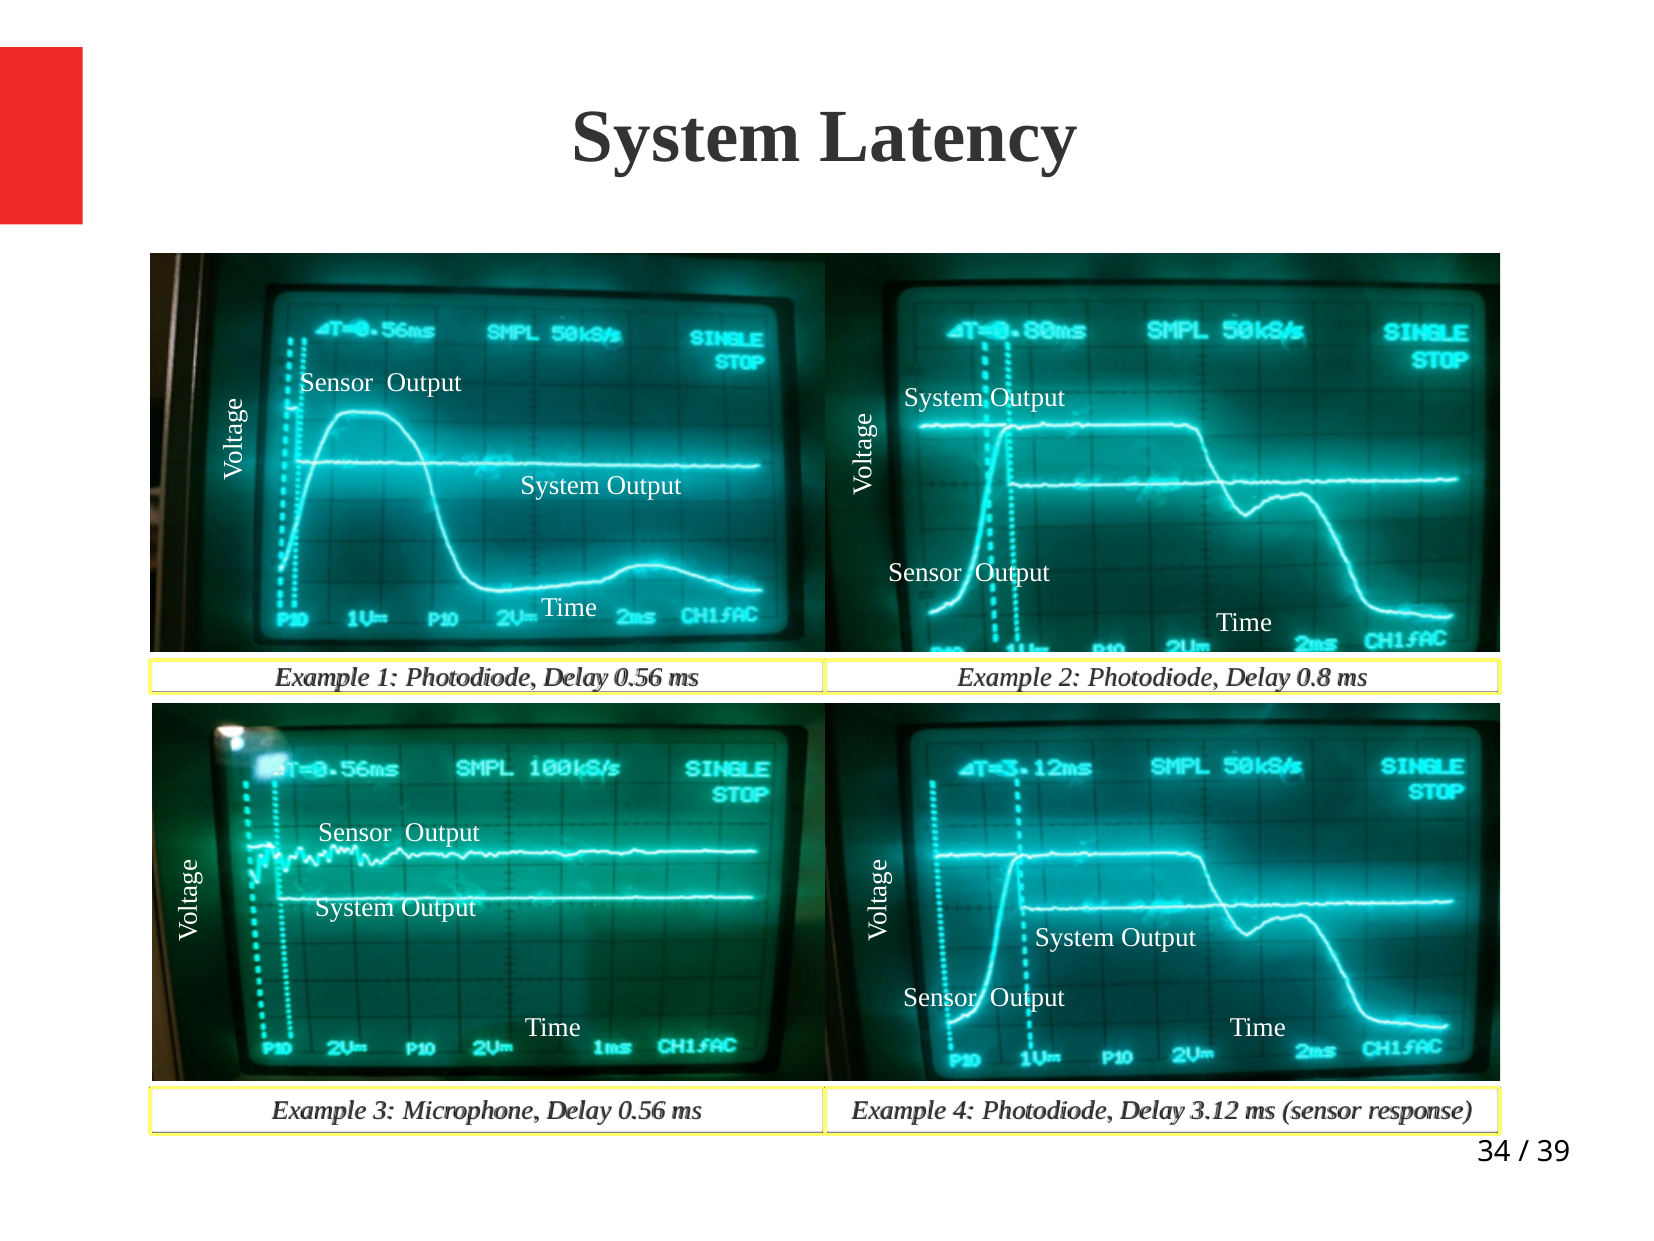

# System Latency
Sensor Output
System Output
Voltage
Voltage
System Output
Sensor Output
Time
Time
Example 1: Photodiode, Delay 0.56 ms
Example 2: Photodiode, Delay 0.8 ms
Sensor Output
Voltage
Voltage
System Output
System Output
Sensor Output
Time
Time
Example 3: Microphone, Delay 0.56 ms
Example 4: Photodiode, Delay 3.12 ms (sensor response)
34